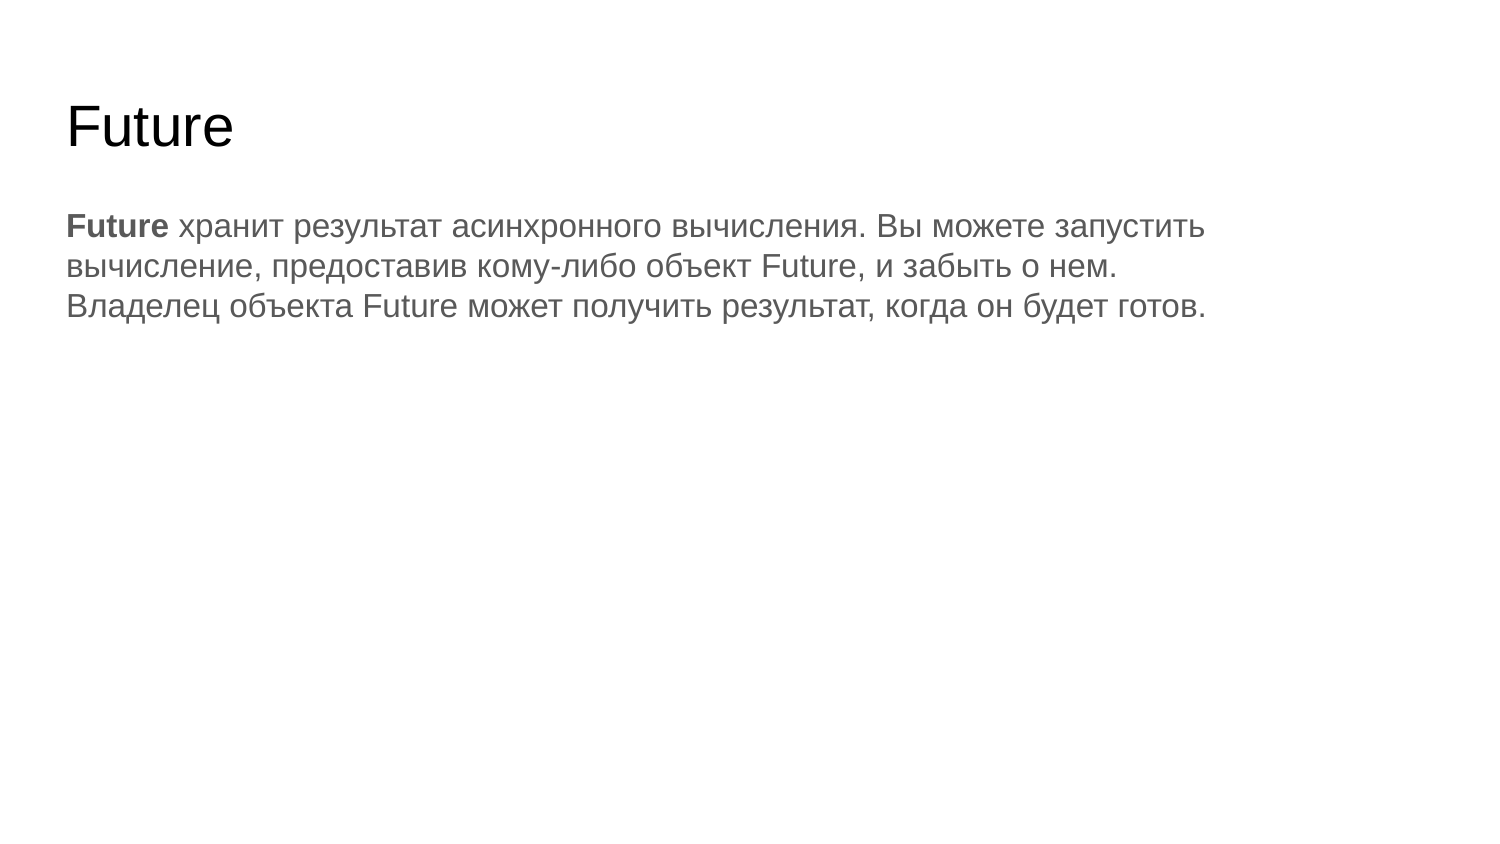

# Future
Future хранит результат асинхронного вычисления. Вы можете запустить вычисление, предоставив кому-либо объект Future, и забыть о нем. Владелец объекта Future может получить результат, когда он будет готов.